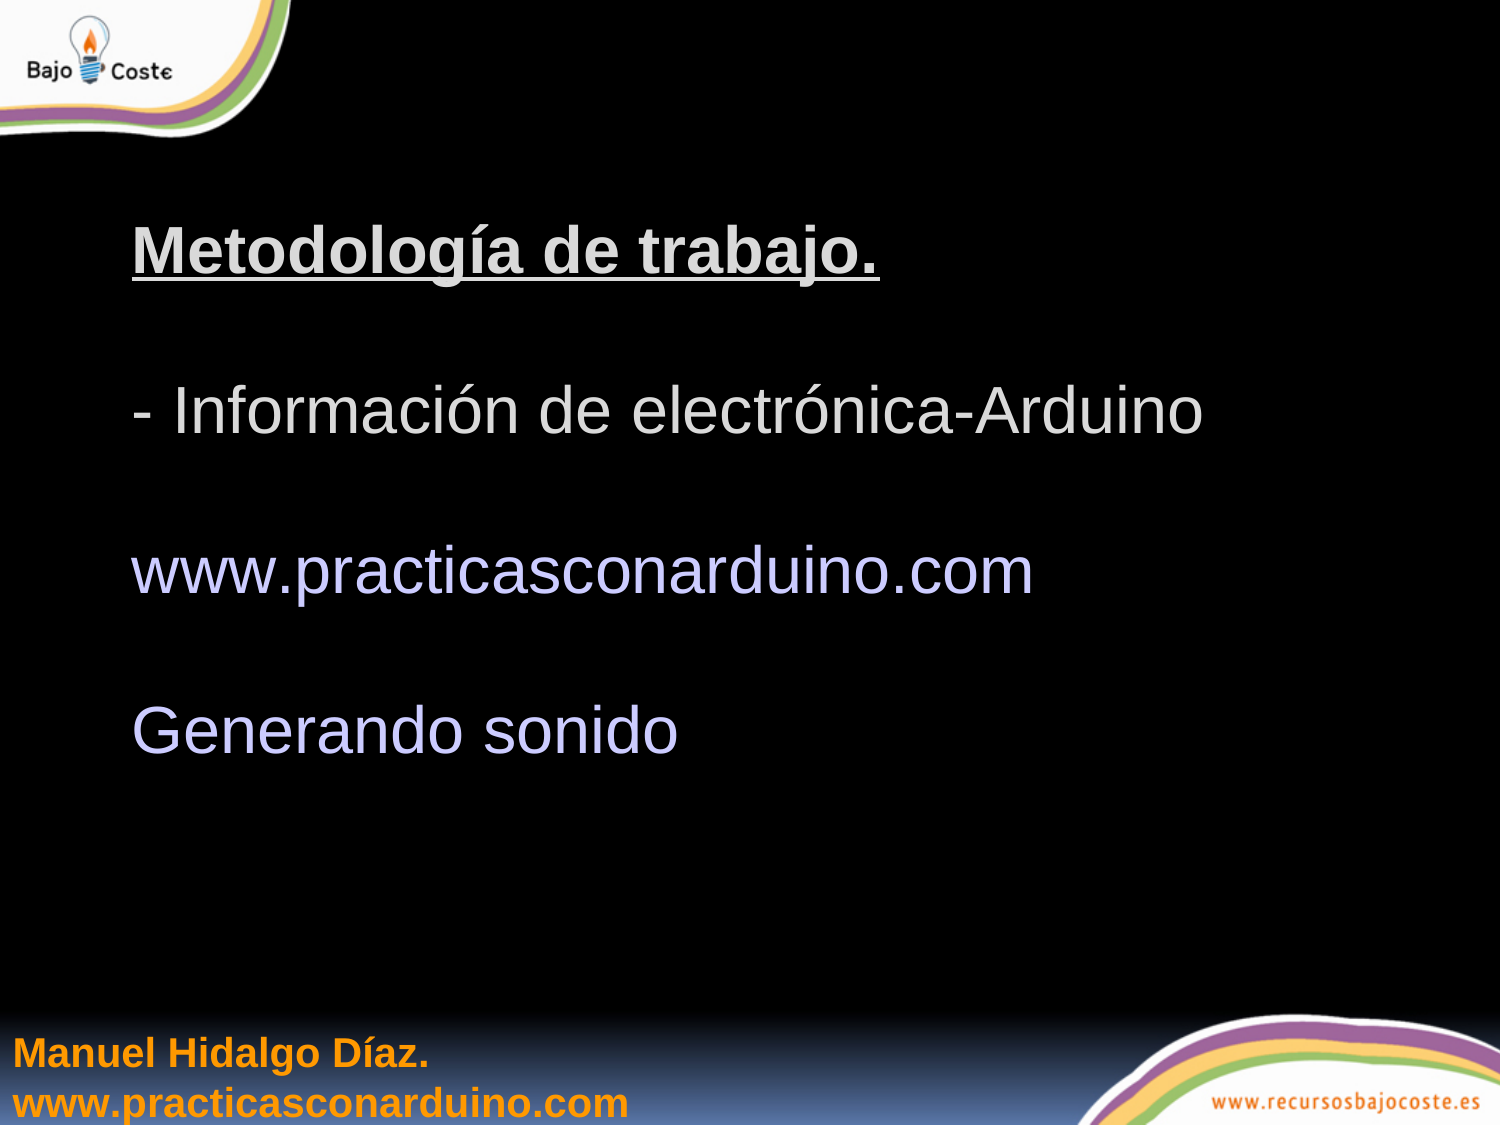

Metodología de trabajo.
- Información de electrónica-Arduino
www.practicasconarduino.com
Generando sonido
Manuel Hidalgo Díaz.
www.practicasconarduino.com